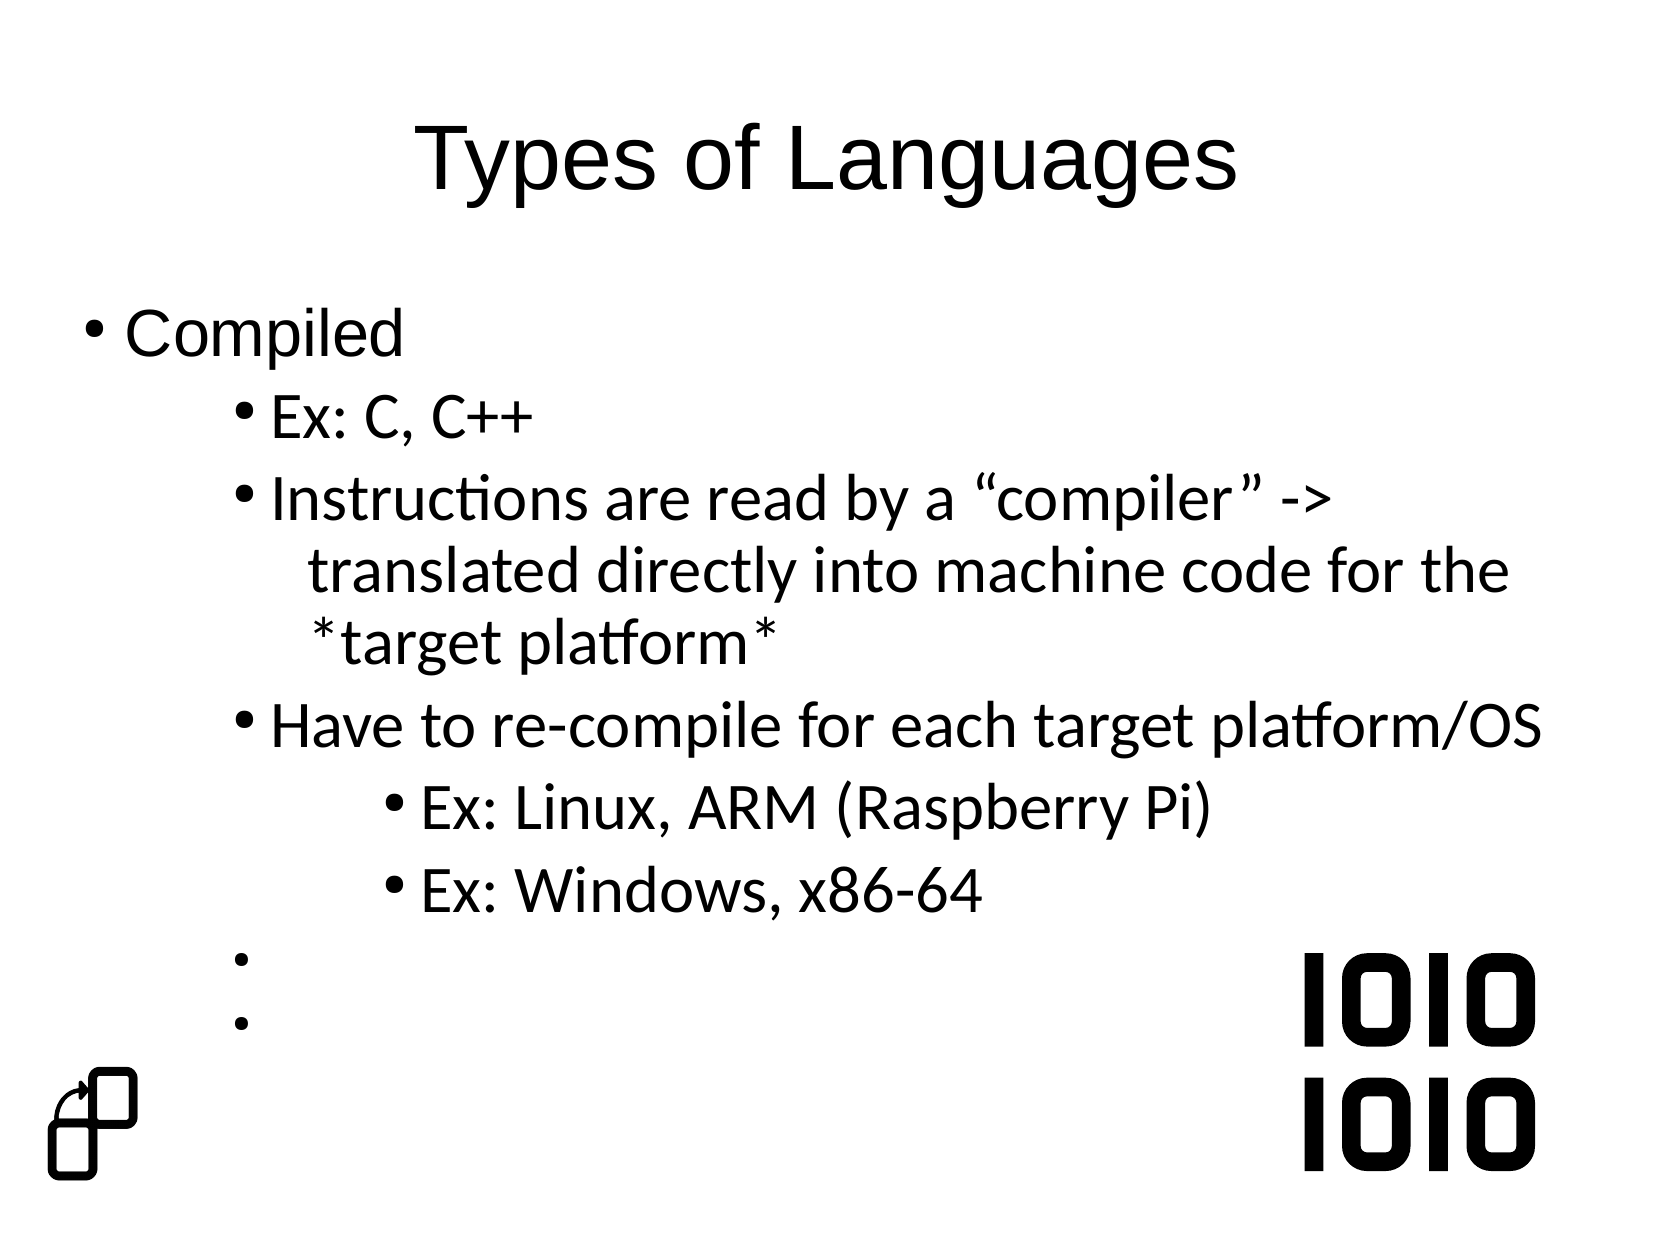

Types of Languages
# Compiled
Ex: C, C++
Instructions are read by a “compiler” -> translated directly into machine code for the *target platform*
Have to re-compile for each target platform/OS
Ex: Linux, ARM (Raspberry Pi)
Ex: Windows, x86-64